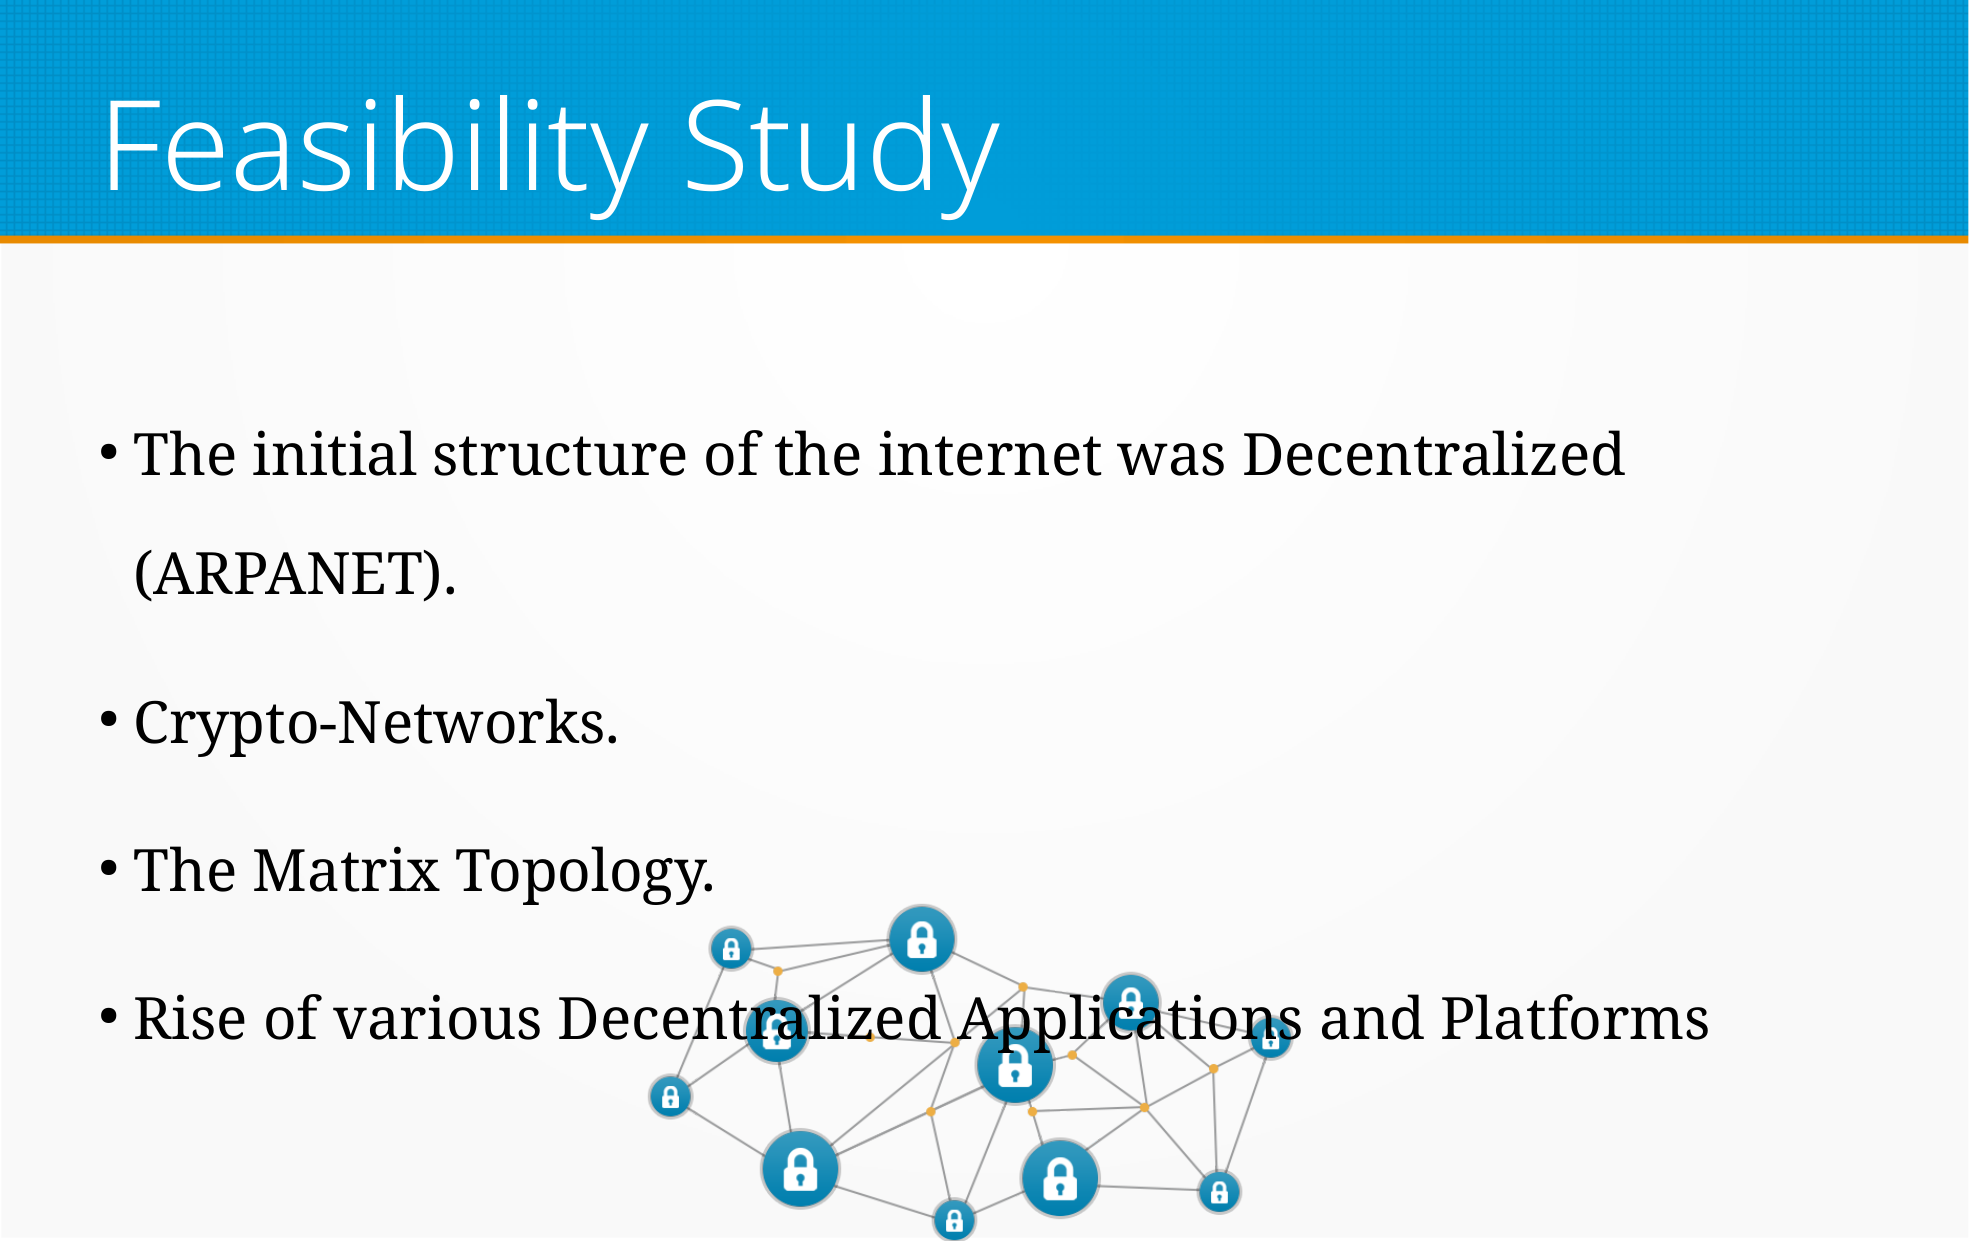

# Feasibility Study
The initial structure of the internet was Decentralized (ARPANET).
Crypto-Networks.
The Matrix Topology.
Rise of various Decentralized Applications and Platforms